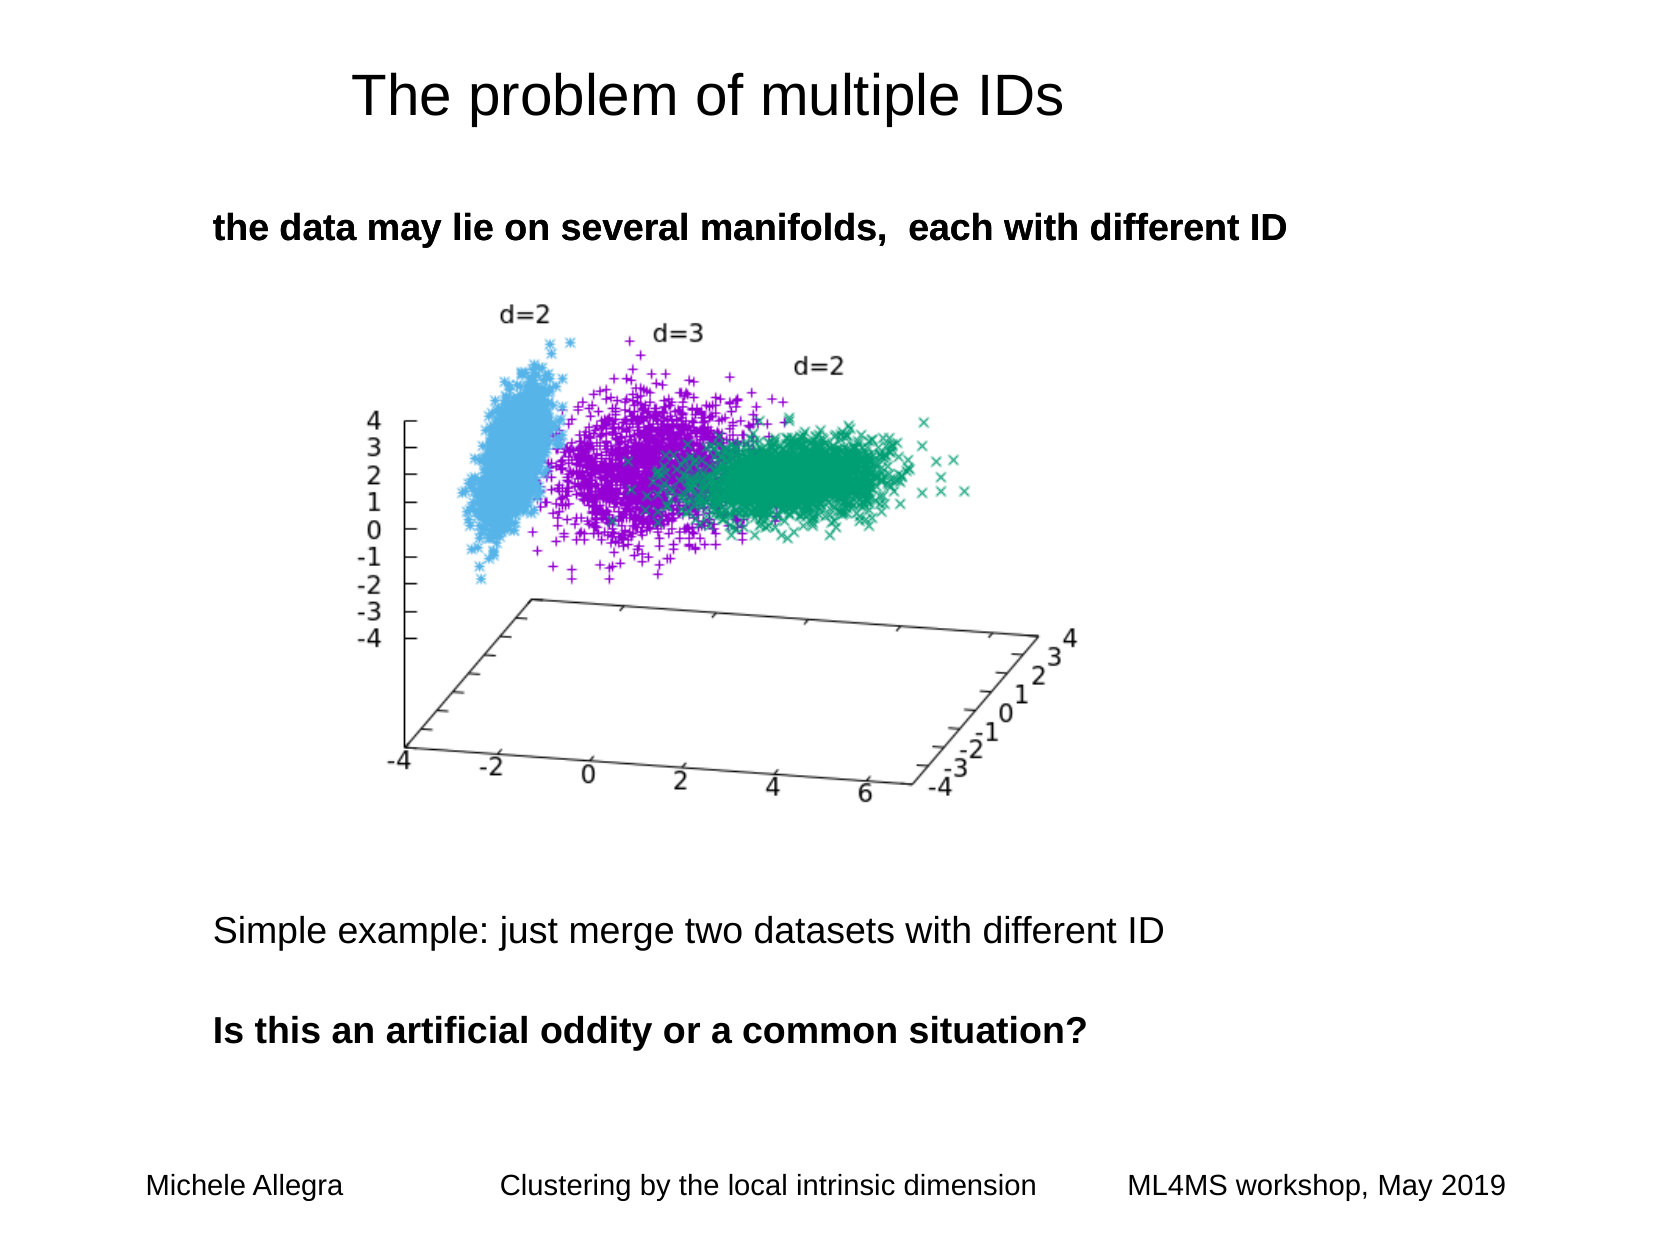

The problem of multiple IDs
the data may lie on several manifolds, each with different ID
the data may lie on several manifolds, each with different ID
#
Simple example: just merge two datasets with different ID
Is this an artificial oddity or a common situation?
Michele Allegra Clustering by the local intrinsic dimension ML4MS workshop, May 2019